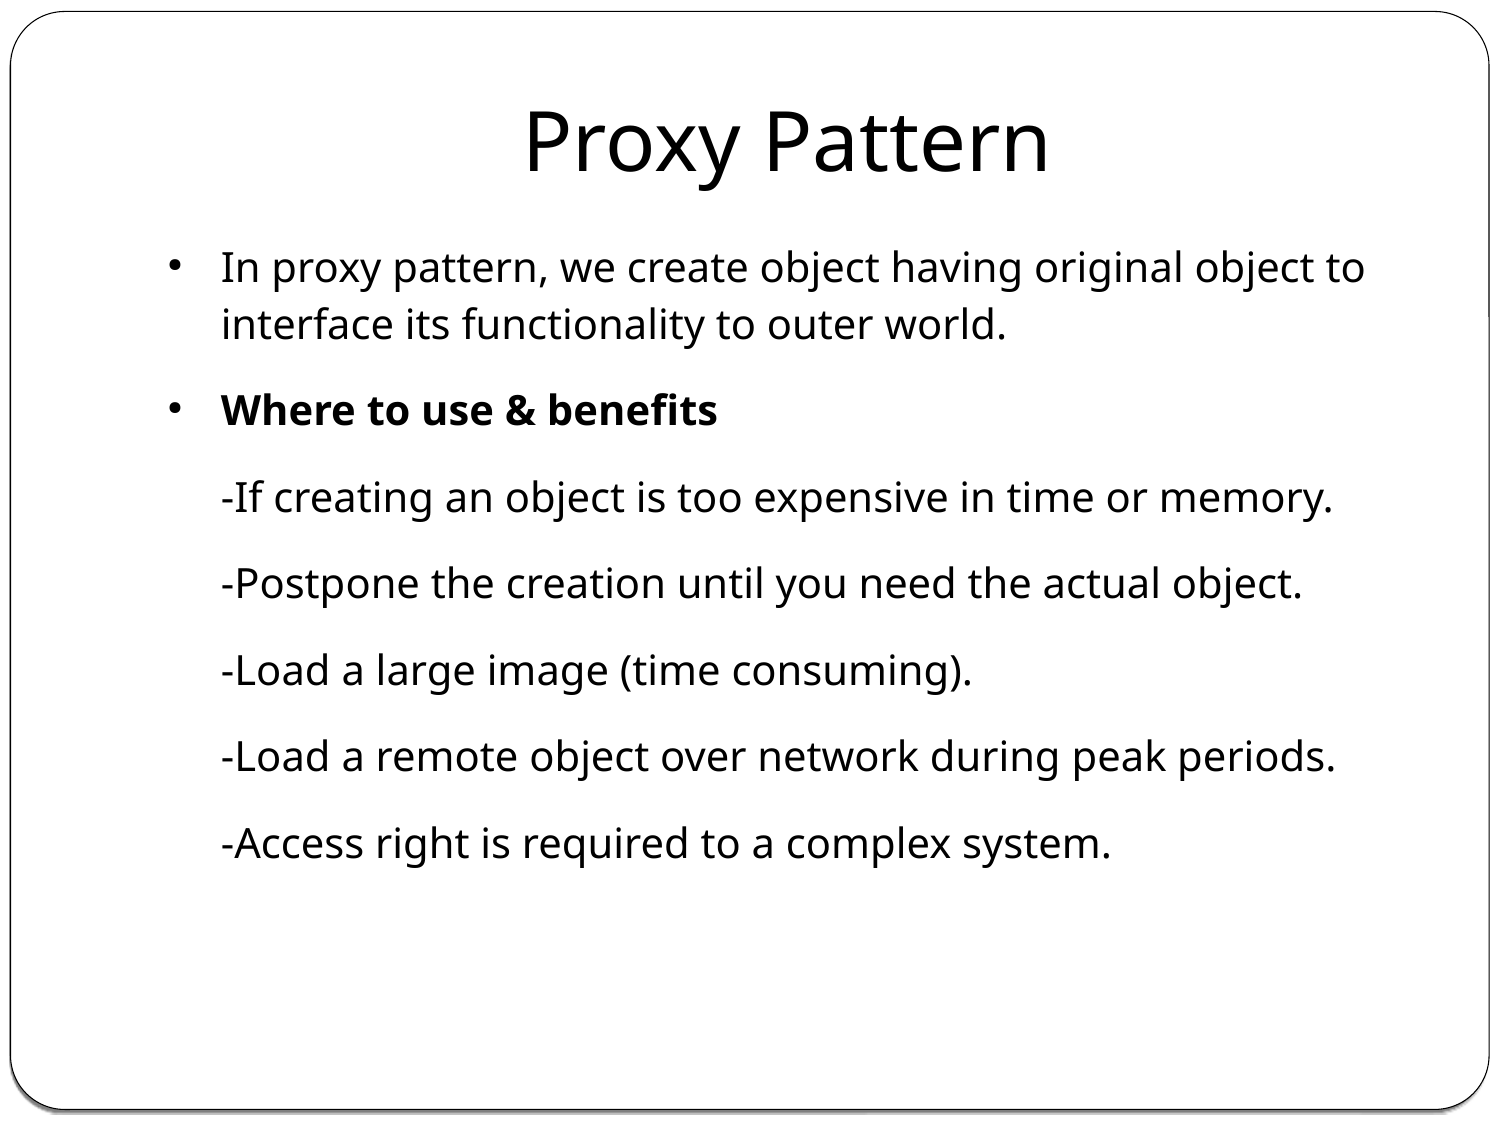

# Proxy Pattern
In proxy pattern, we create object having original object to interface its functionality to outer world.
Where to use & benefits
-If creating an object is too expensive in time or memory.
-Postpone the creation until you need the actual object.
-Load a large image (time consuming).
-Load a remote object over network during peak periods.
-Access right is required to a complex system.